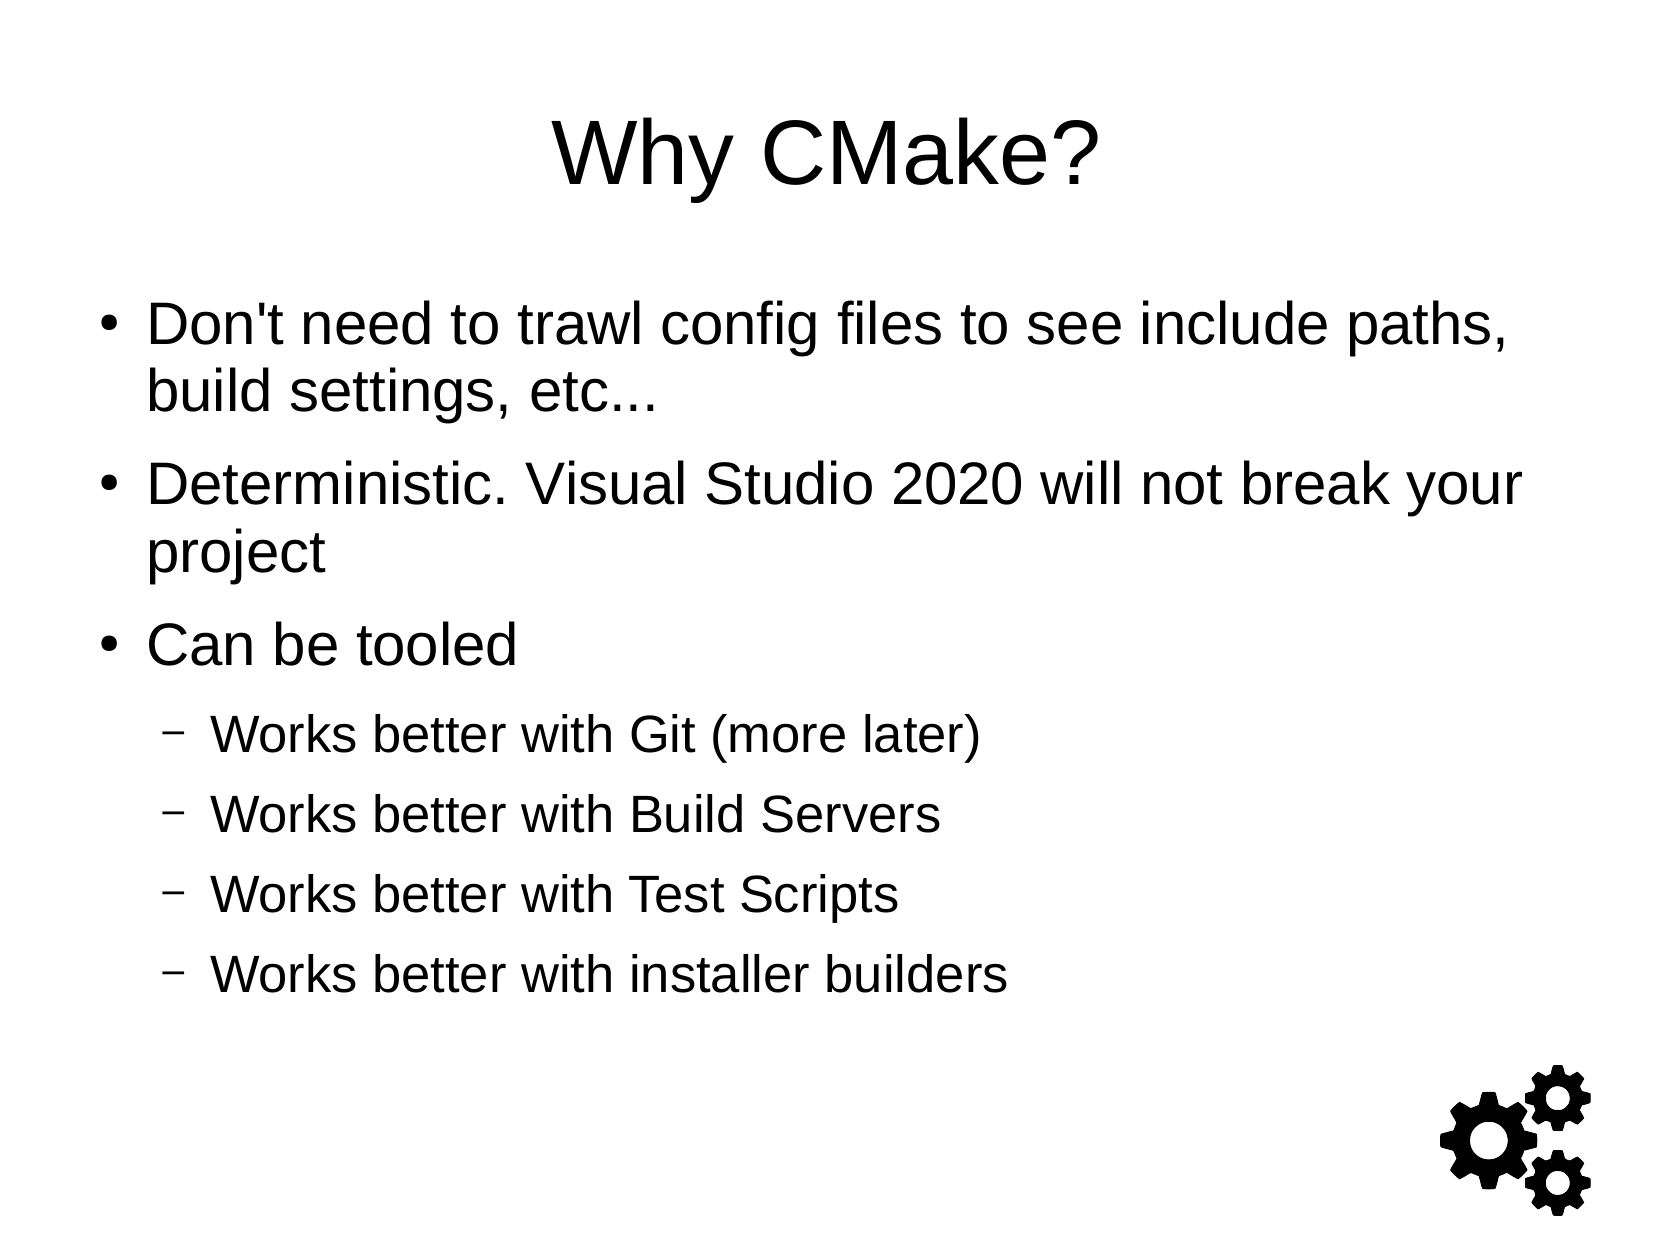

# Why CMake?
Don't need to trawl config files to see include paths, build settings, etc...
Deterministic. Visual Studio 2020 will not break your project
Can be tooled
Works better with Git (more later)
Works better with Build Servers
Works better with Test Scripts
Works better with installer builders